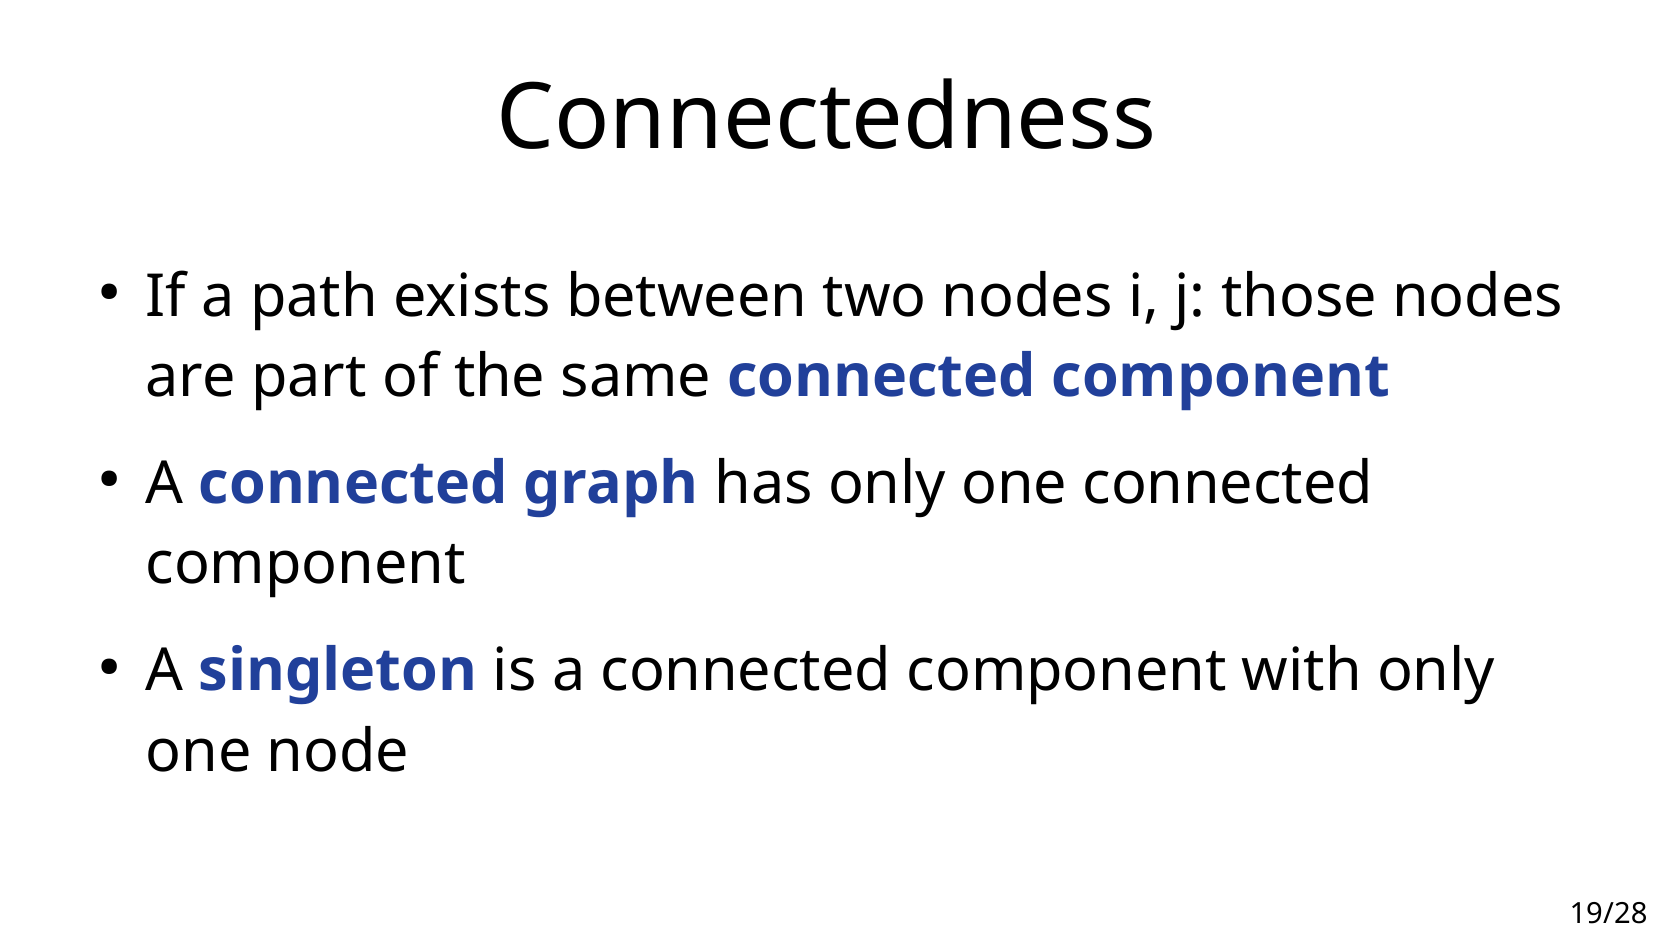

# Connectedness
If a path exists between two nodes i, j: those nodes are part of the same connected component
A connected graph has only one connected component
A singleton is a connected component with only one node
19